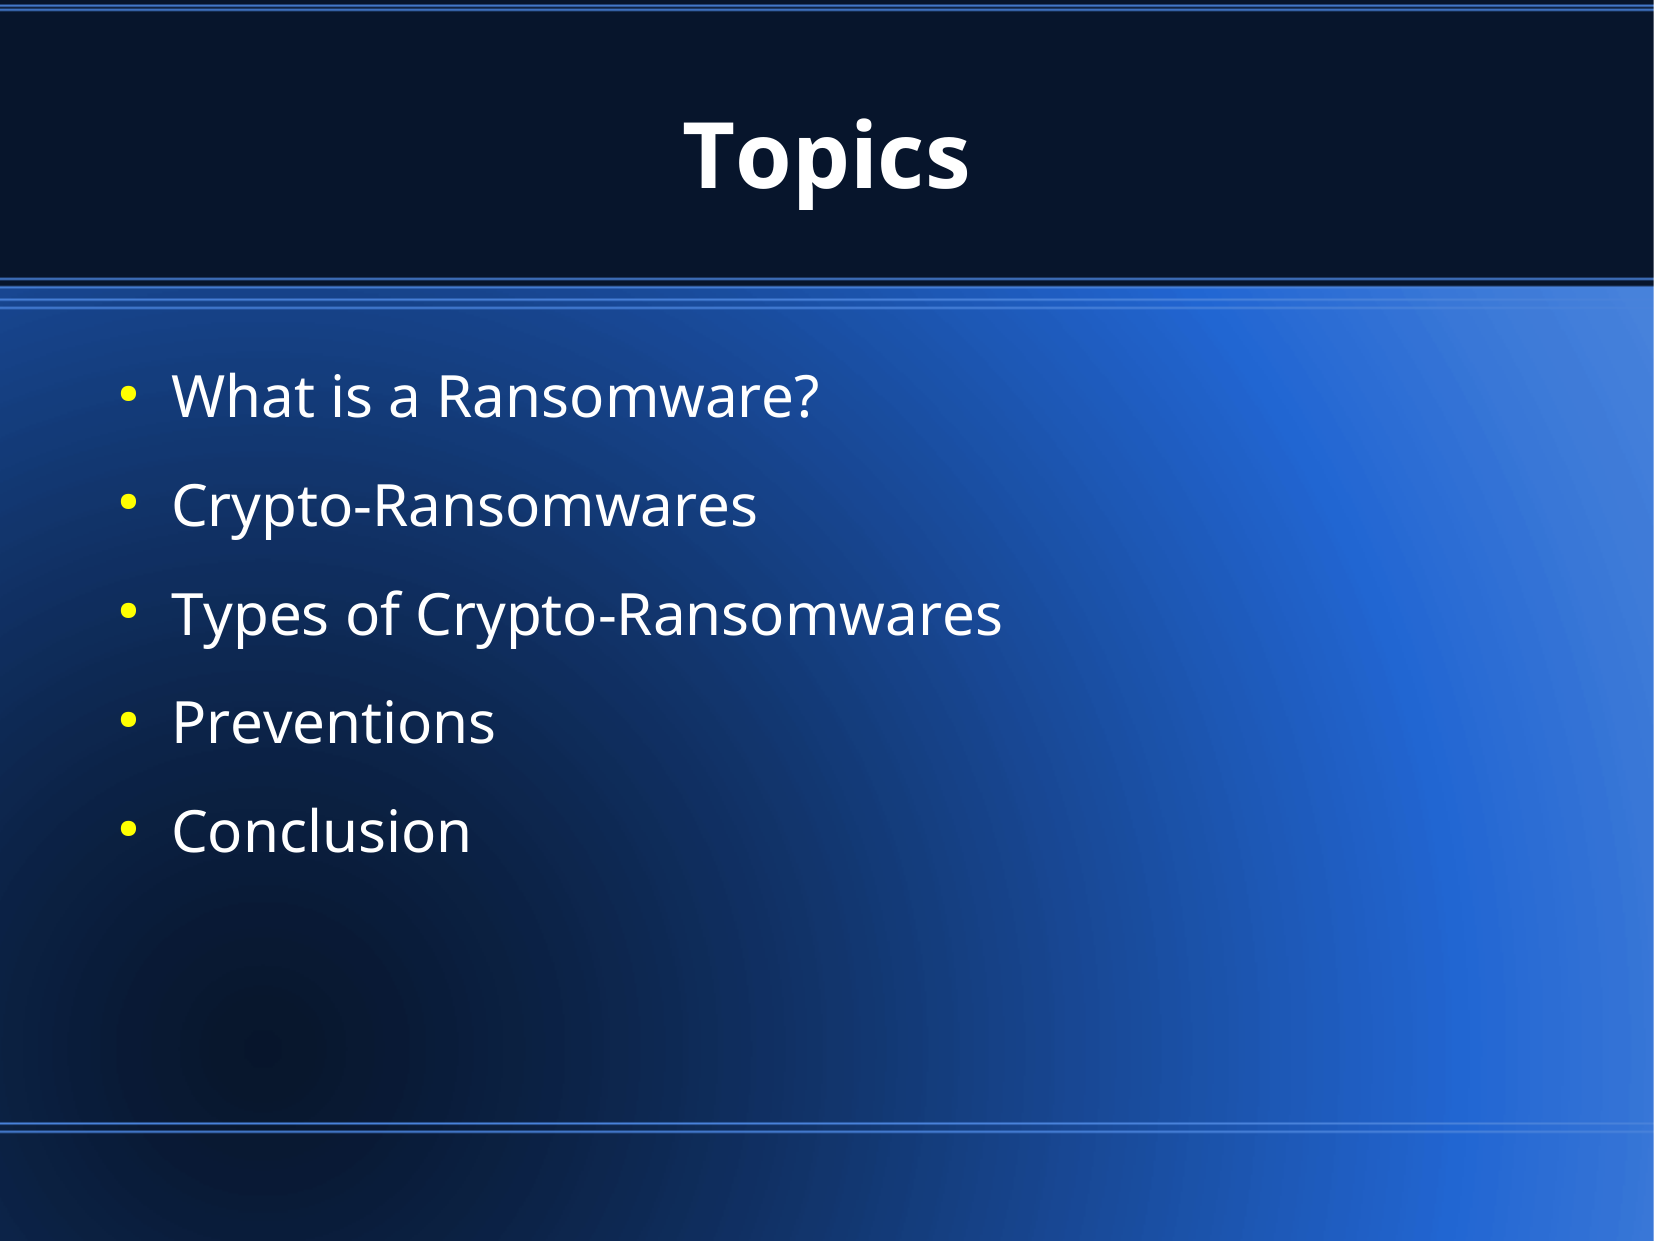

# Topics
What is a Ransomware?
Crypto-Ransomwares
Types of Crypto-Ransomwares
Preventions
Conclusion